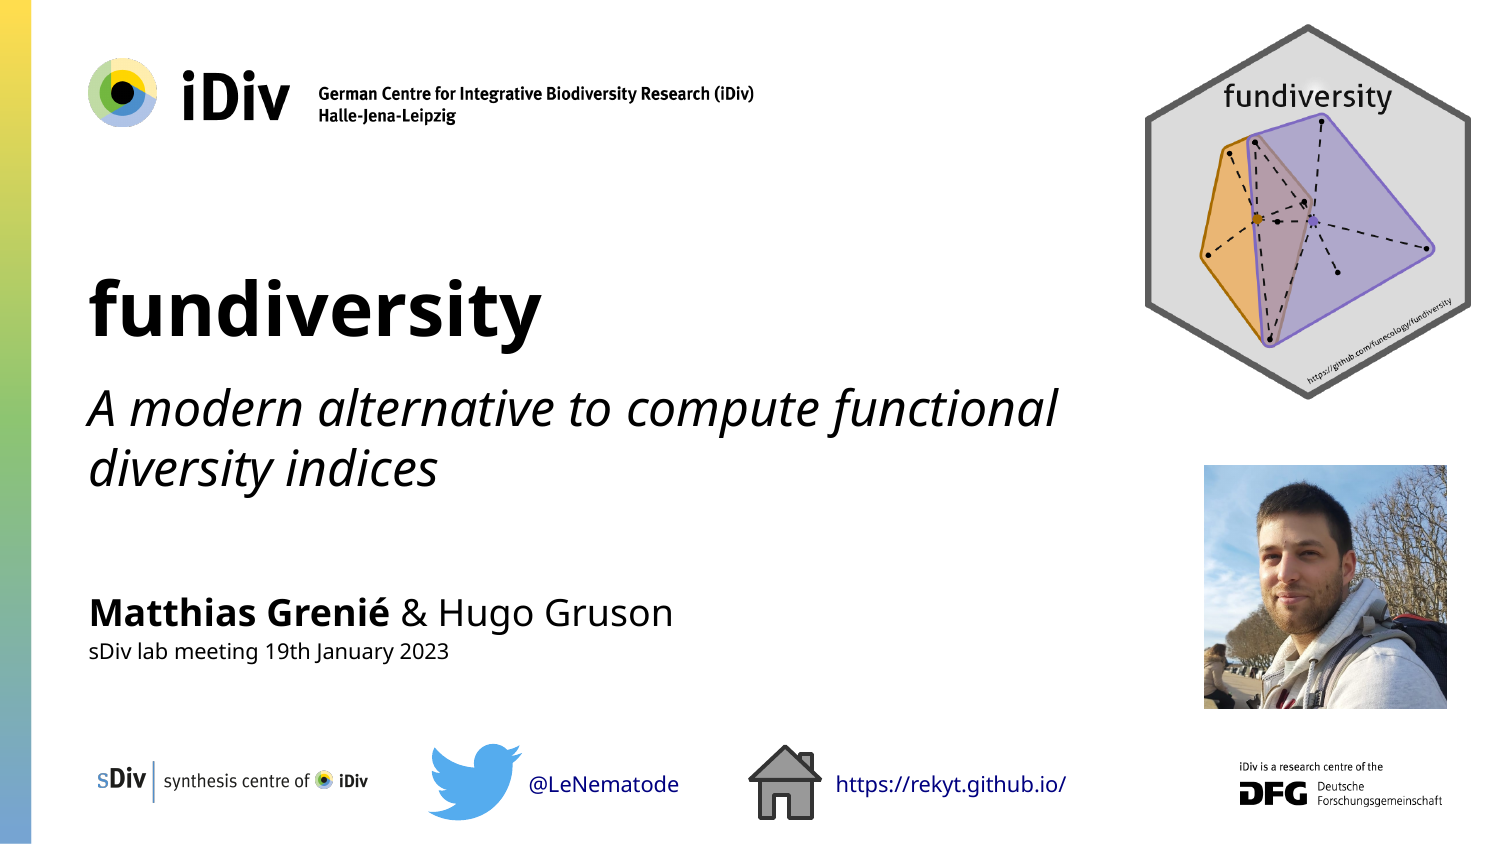

fundiversity
# A modern alternative to compute functional diversity indices
Matthias Grenié & Hugo Gruson
sDiv lab meeting 19th January 2023
https://rekyt.github.io/
@LeNematode